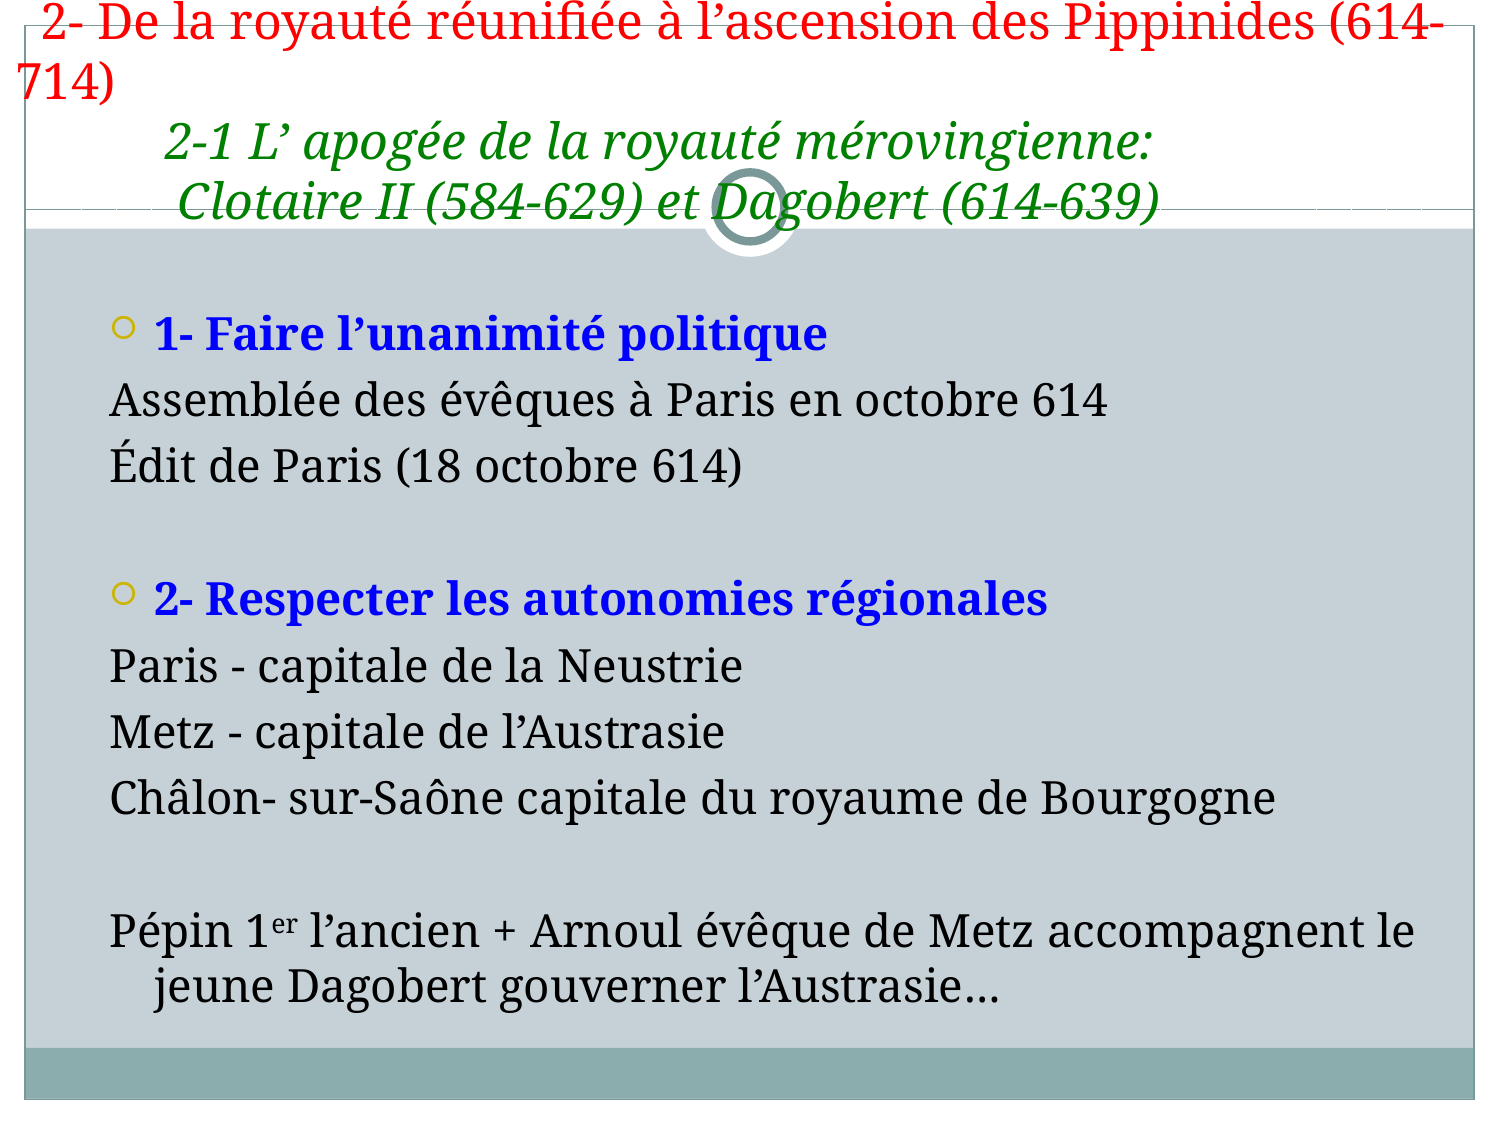

# 2- De la royauté réunifiée à l’ascension des Pippinides (614-714) 2-1 L’ apogée de la royauté mérovingienne: Clotaire II (584-629) et Dagobert (614-639)
1- Faire l’unanimité politique
Assemblée des évêques à Paris en octobre 614
Édit de Paris (18 octobre 614)
2- Respecter les autonomies régionales
Paris - capitale de la Neustrie
Metz - capitale de l’Austrasie
Châlon- sur-Saône capitale du royaume de Bourgogne
Pépin 1er l’ancien + Arnoul évêque de Metz accompagnent le jeune Dagobert gouverner l’Austrasie…